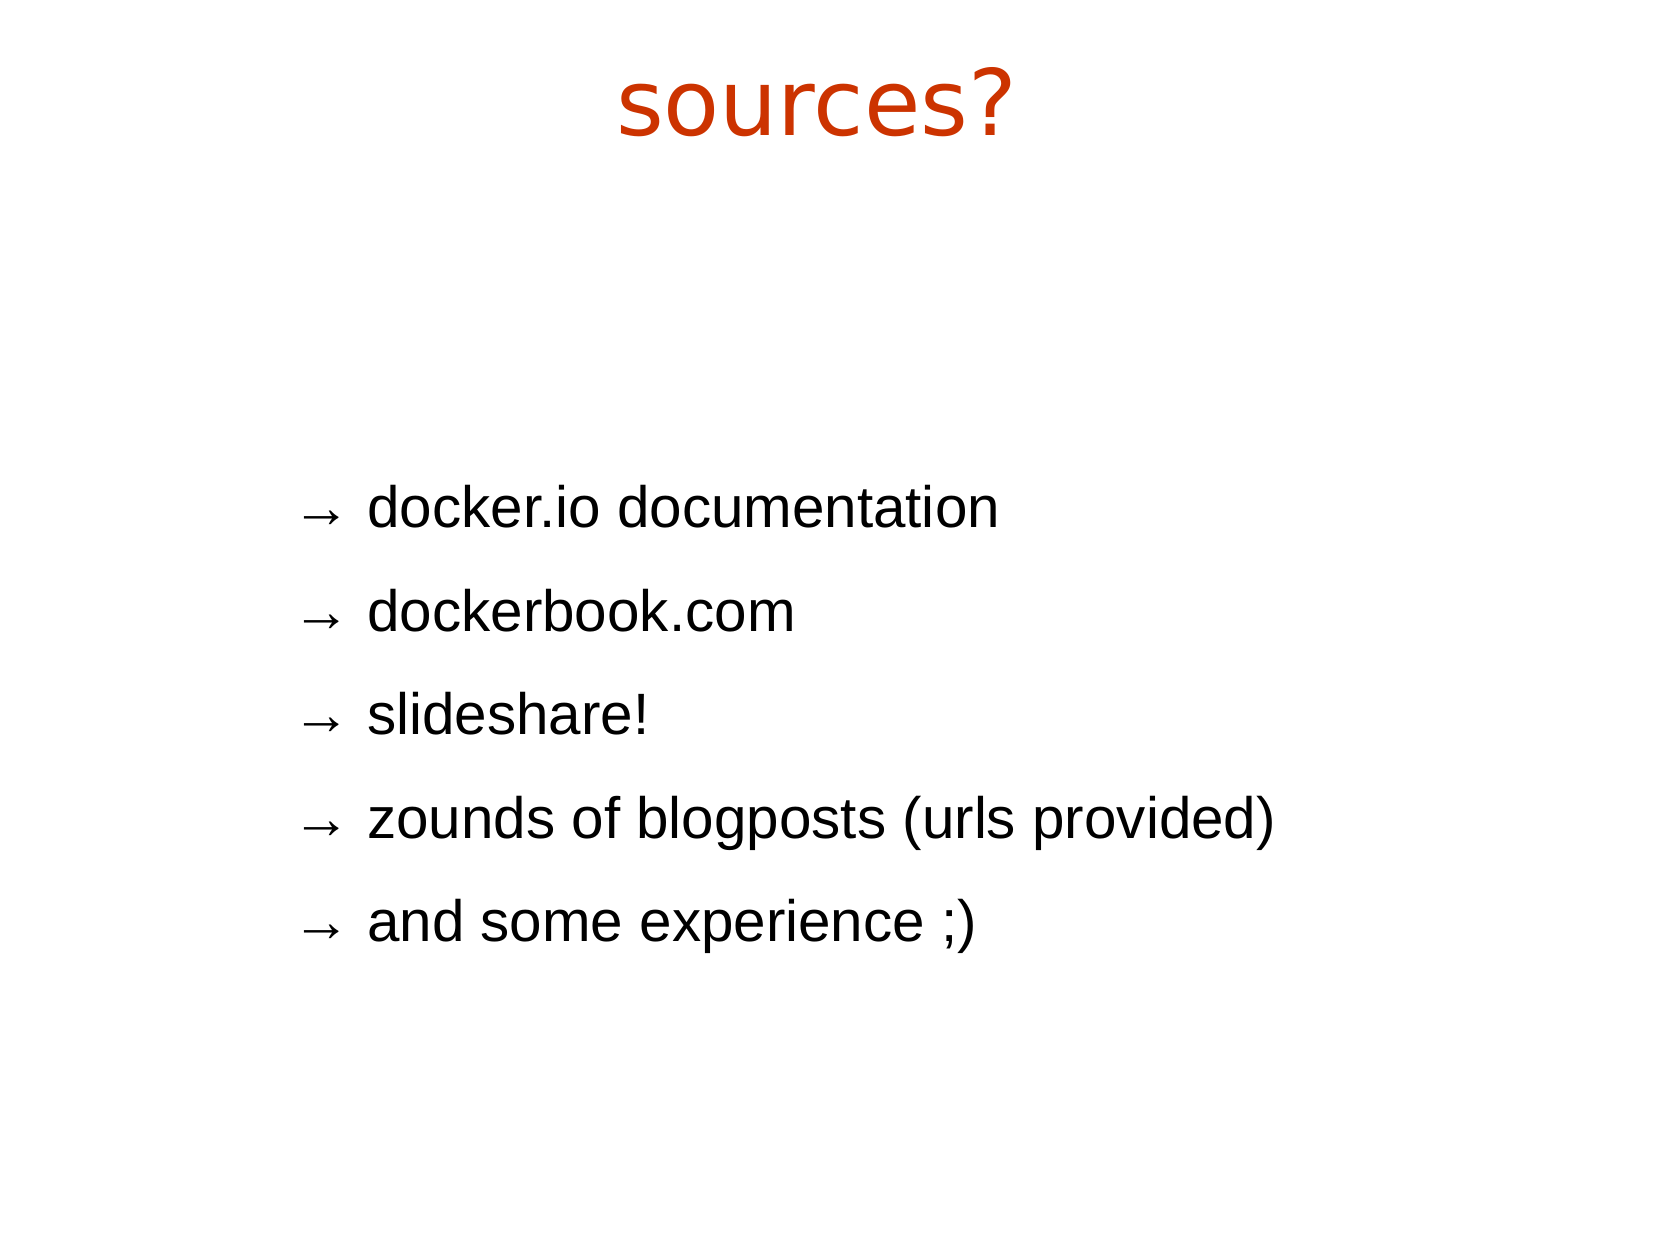

sources?
→ docker.io documentation
→ dockerbook.com
→ slideshare!
→ zounds of blogposts (urls provided)
→ and some experience ;)